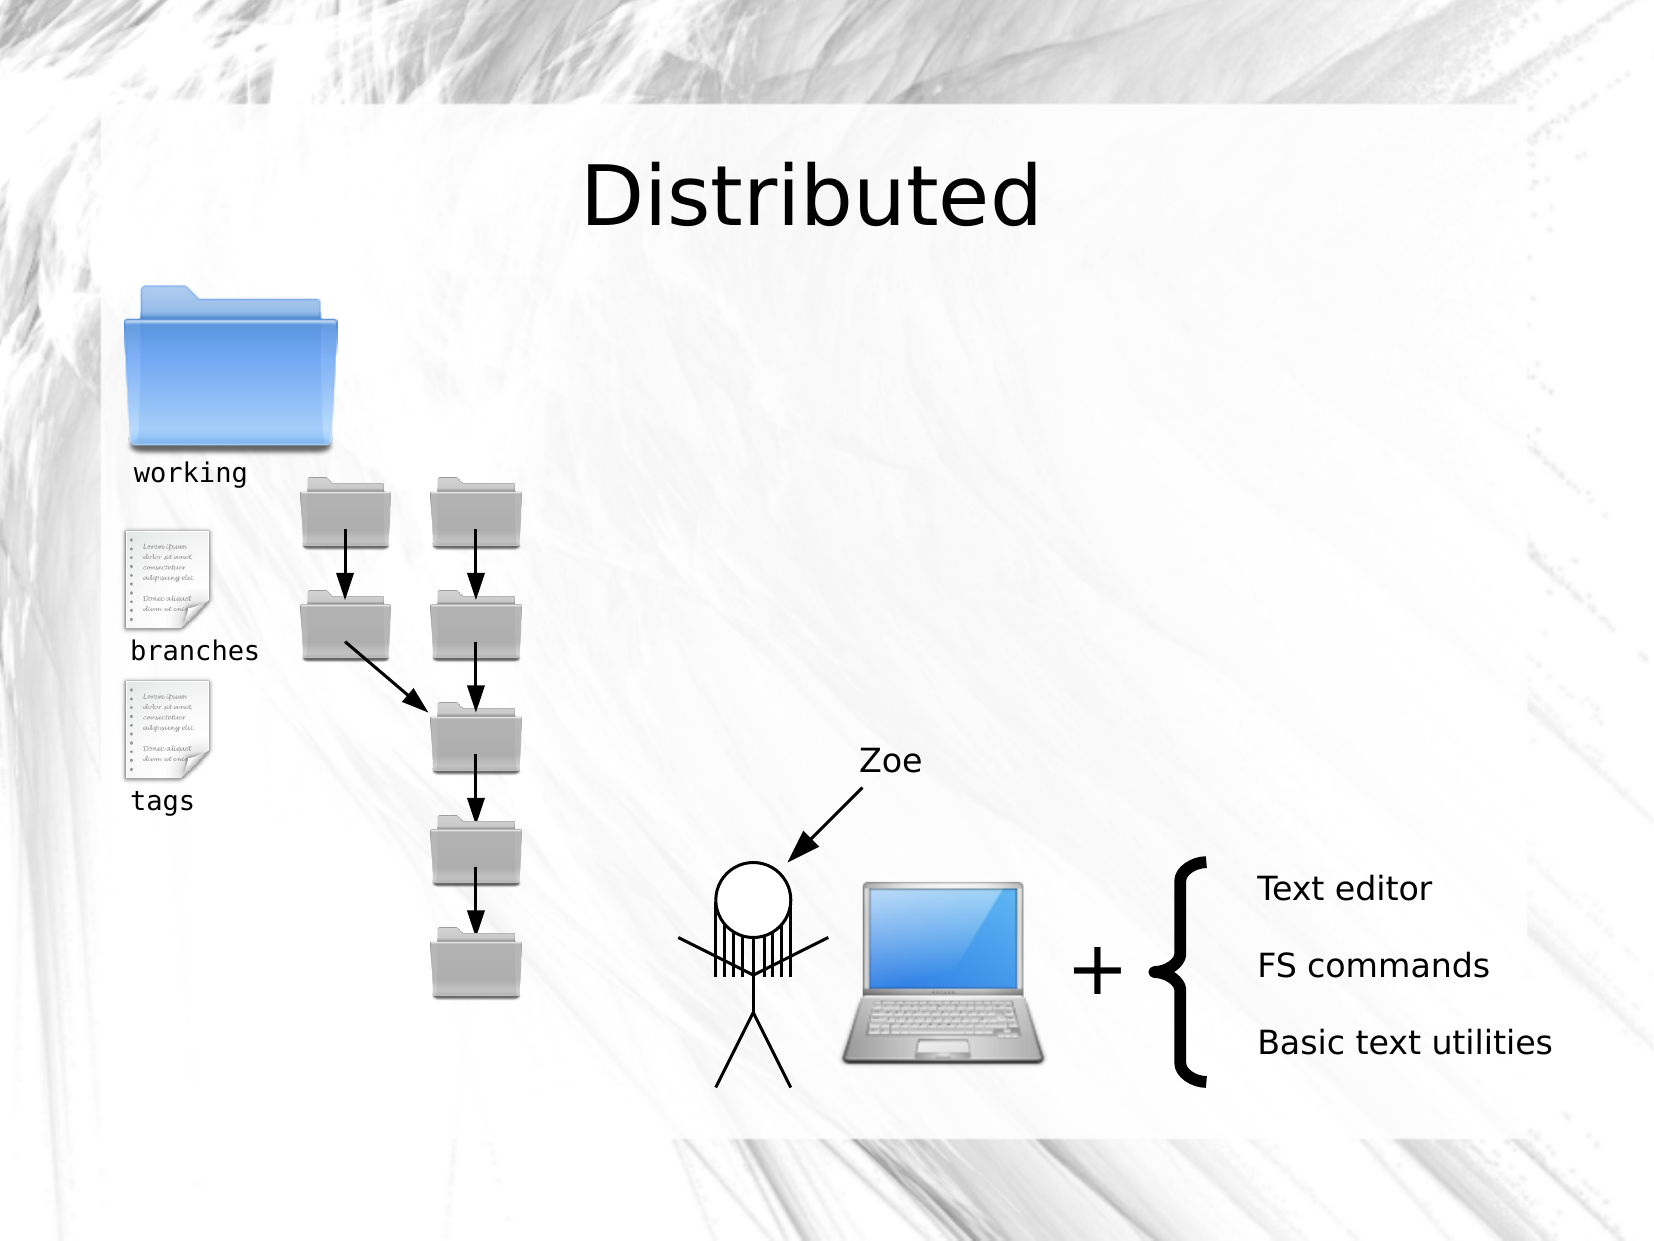

# Distributed
working
branches
tags
Zoe
Text editor
FS commands
Basic text utilities
+